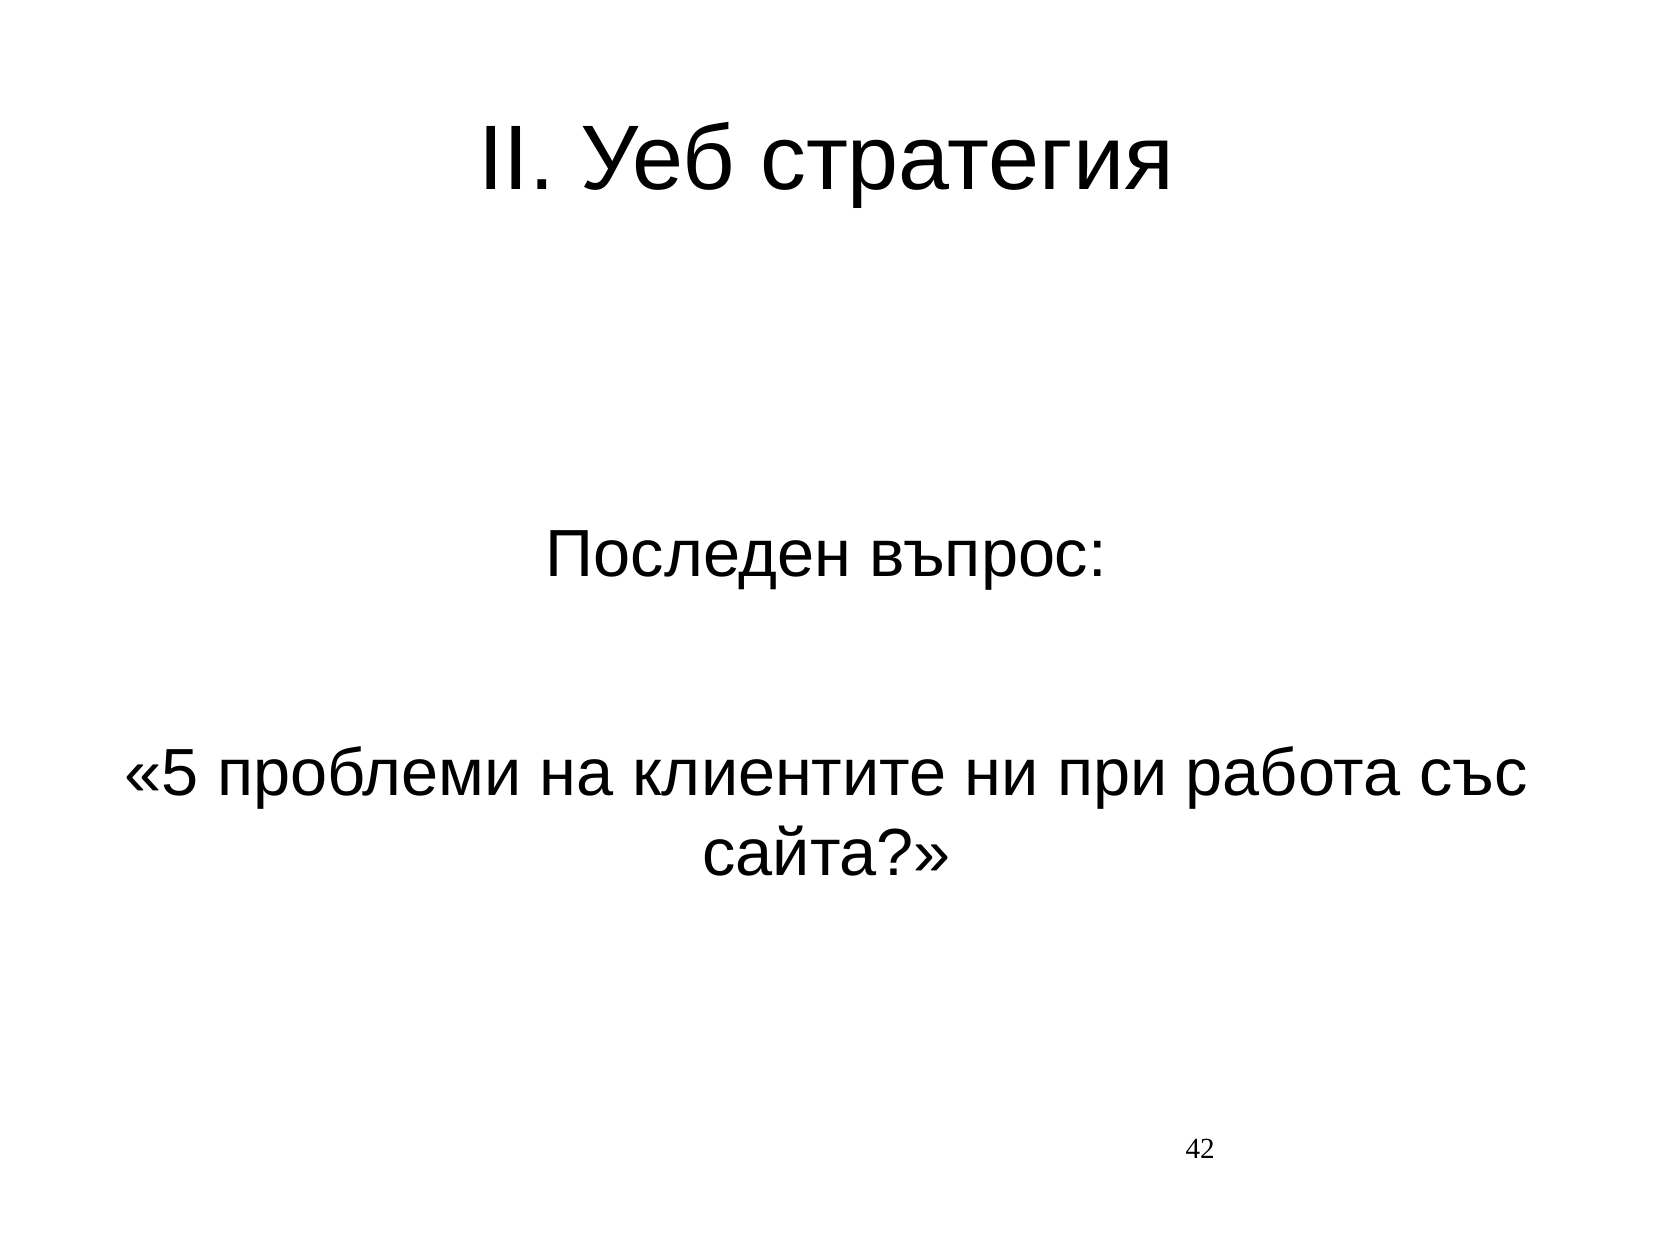

# II. Уеб стратегия
Последен въпрос:
«5 проблеми на клиентите ни при работа със сайта?»